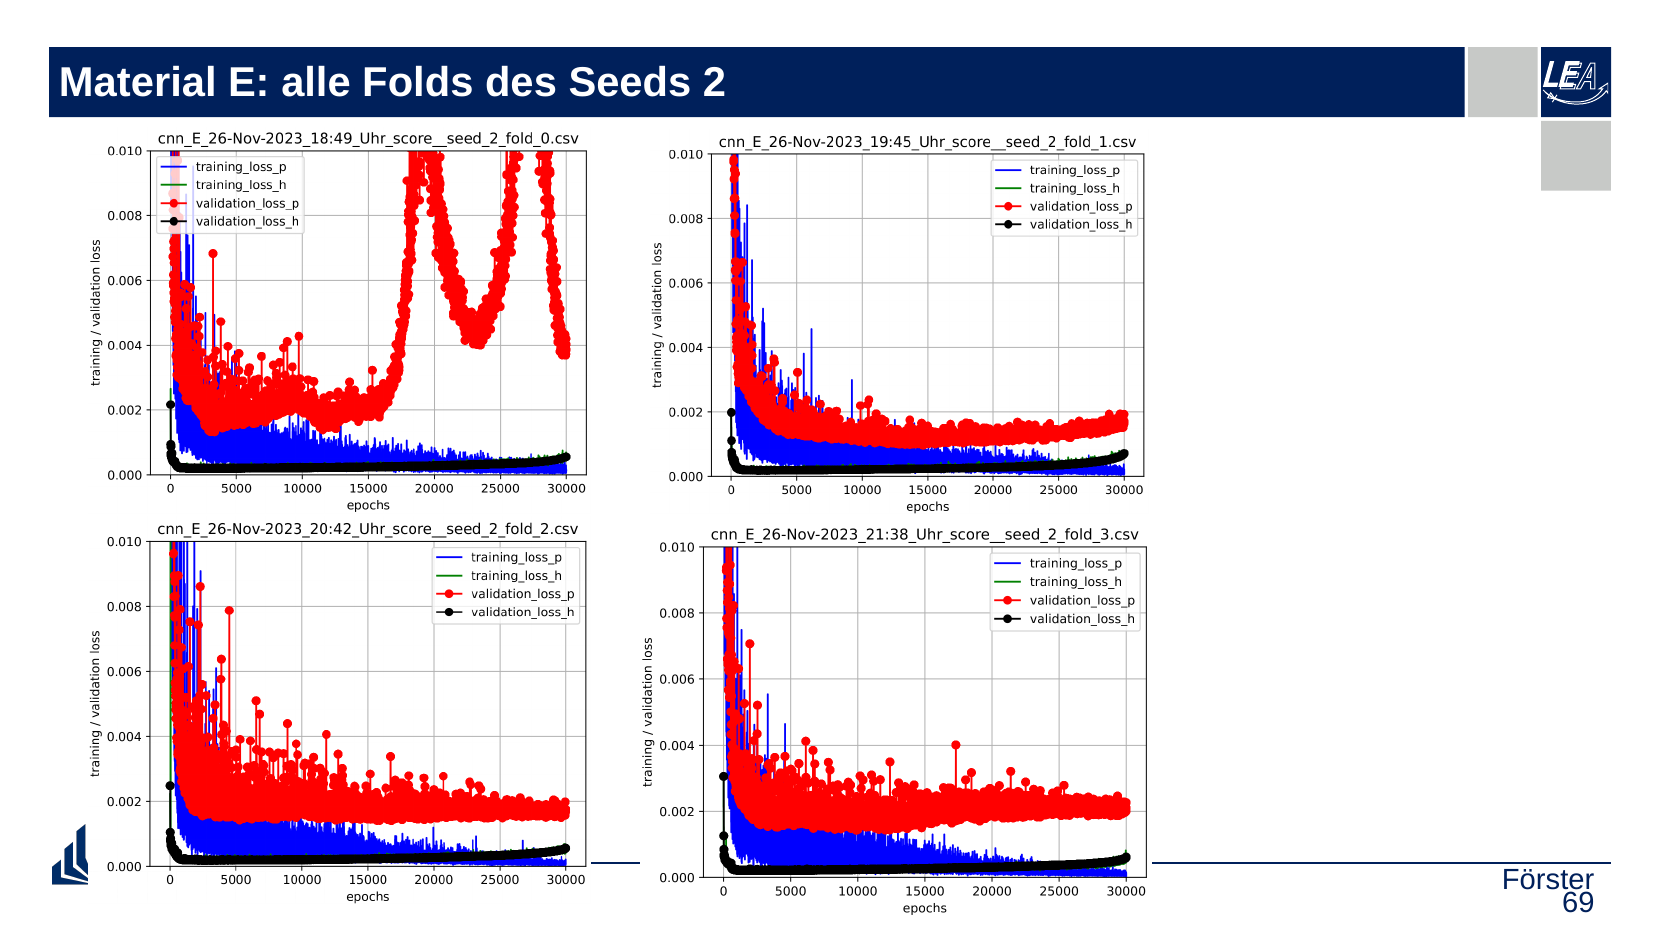

# Material E: alle Folds des Seeds 2
Förster
69